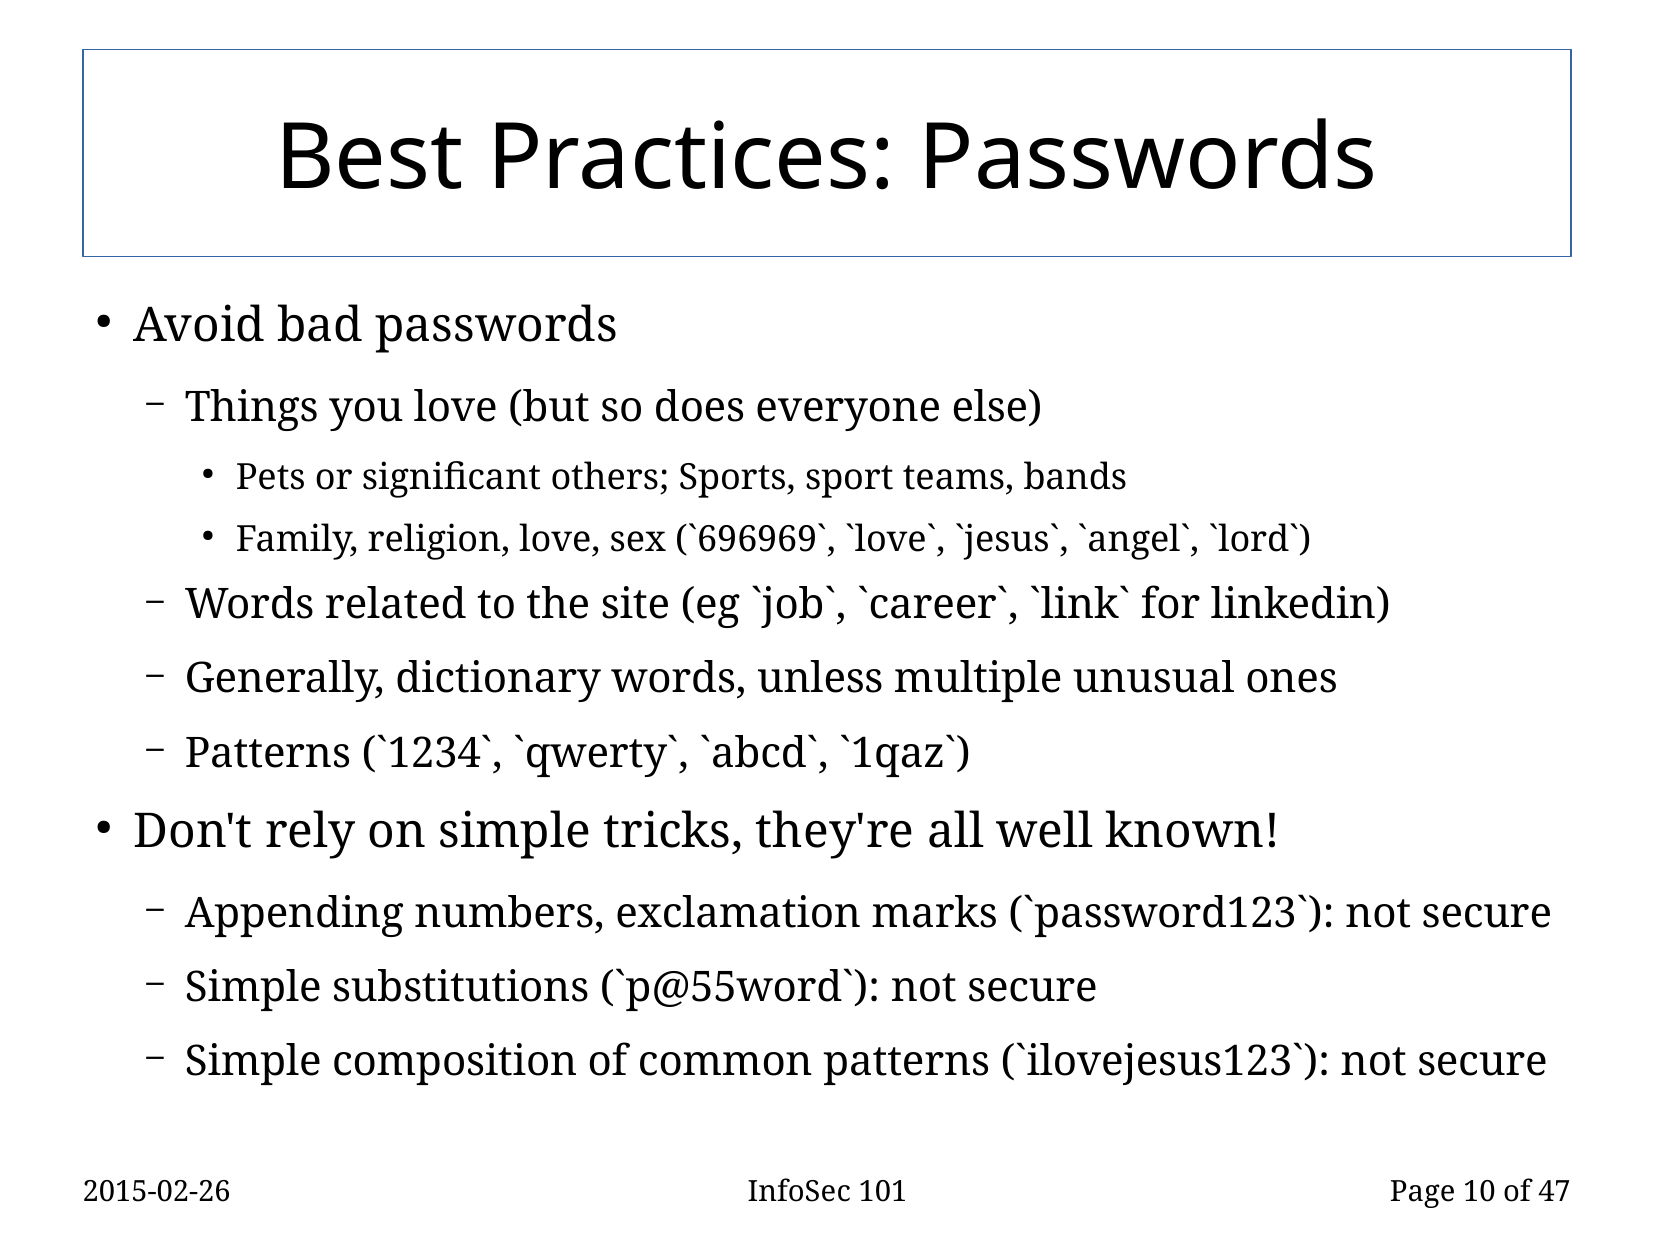

# Best Practices: Passwords
Avoid bad passwords
Things you love (but so does everyone else)
Pets or significant others; Sports, sport teams, bands
Family, religion, love, sex (`696969`, `love`, `jesus`, `angel`, `lord`)
Words related to the site (eg `job`, `career`, `link` for linkedin)
Generally, dictionary words, unless multiple unusual ones
Patterns (`1234`, `qwerty`, `abcd`, `1qaz`)
Don't rely on simple tricks, they're all well known!
Appending numbers, exclamation marks (`password123`): not secure
Simple substitutions (`p@55word`): not secure
Simple composition of common patterns (`ilovejesus123`): not secure
2015-02-26
InfoSec 101
10